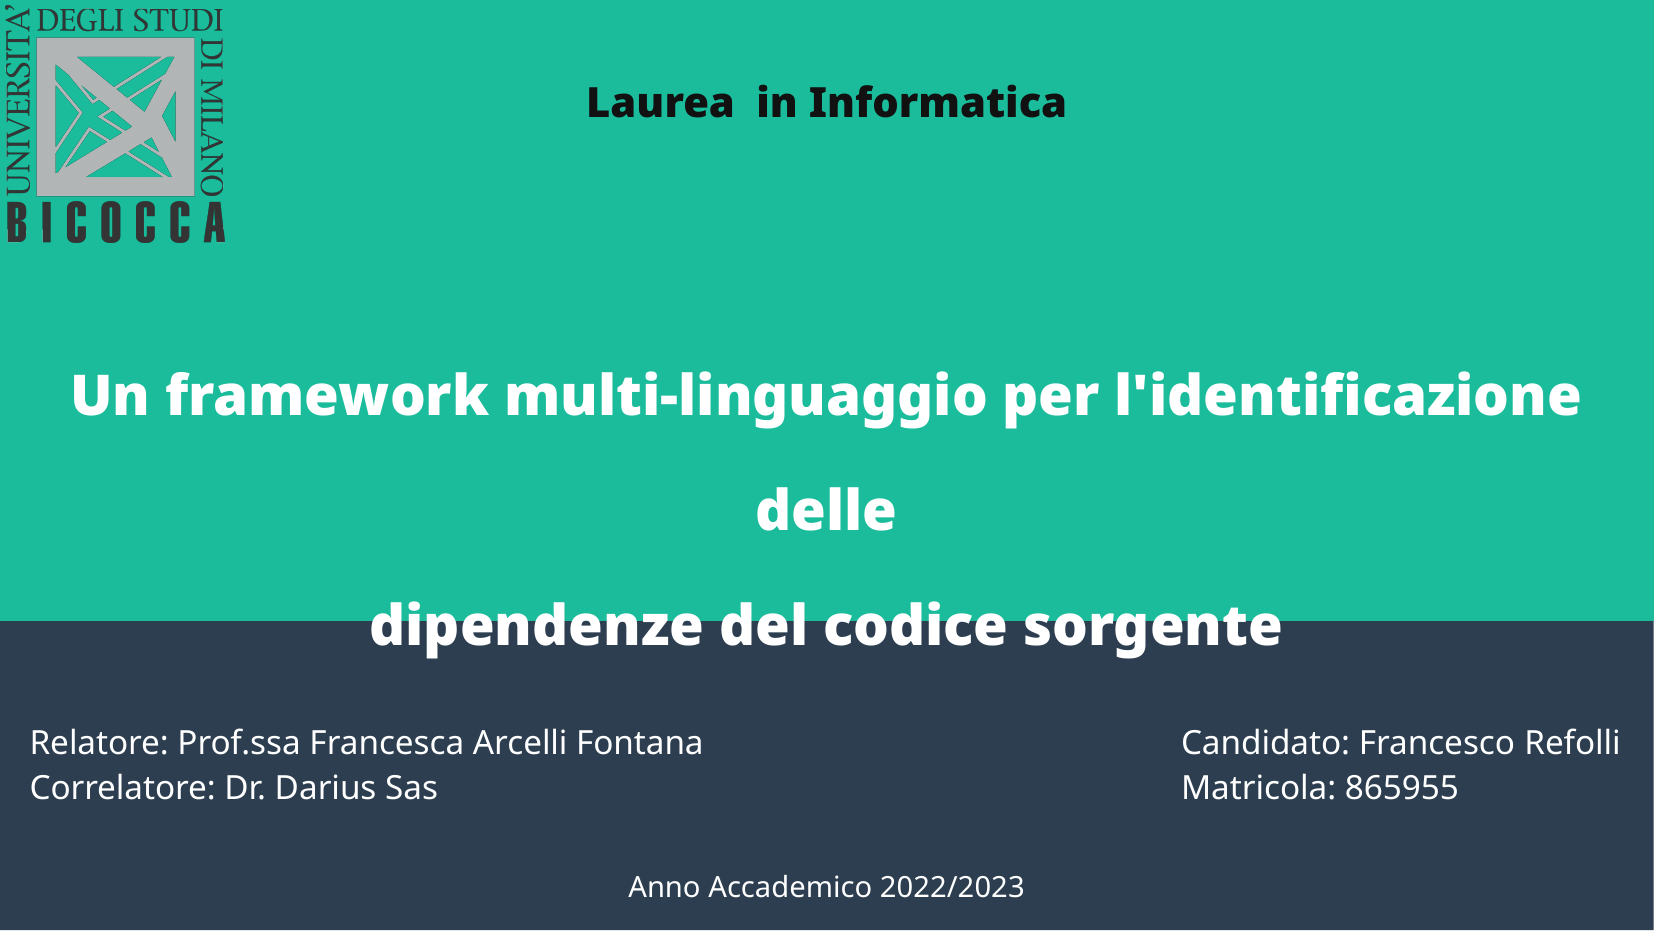

Laurea in Informatica
# Un framework multi-linguaggio per l'identificazione delle dipendenze del codice sorgente
Candidato: Francesco Refolli
Matricola: 865955
Relatore: Prof.ssa Francesca Arcelli Fontana
Correlatore: Dr. Darius Sas
Anno Accademico 2022/2023